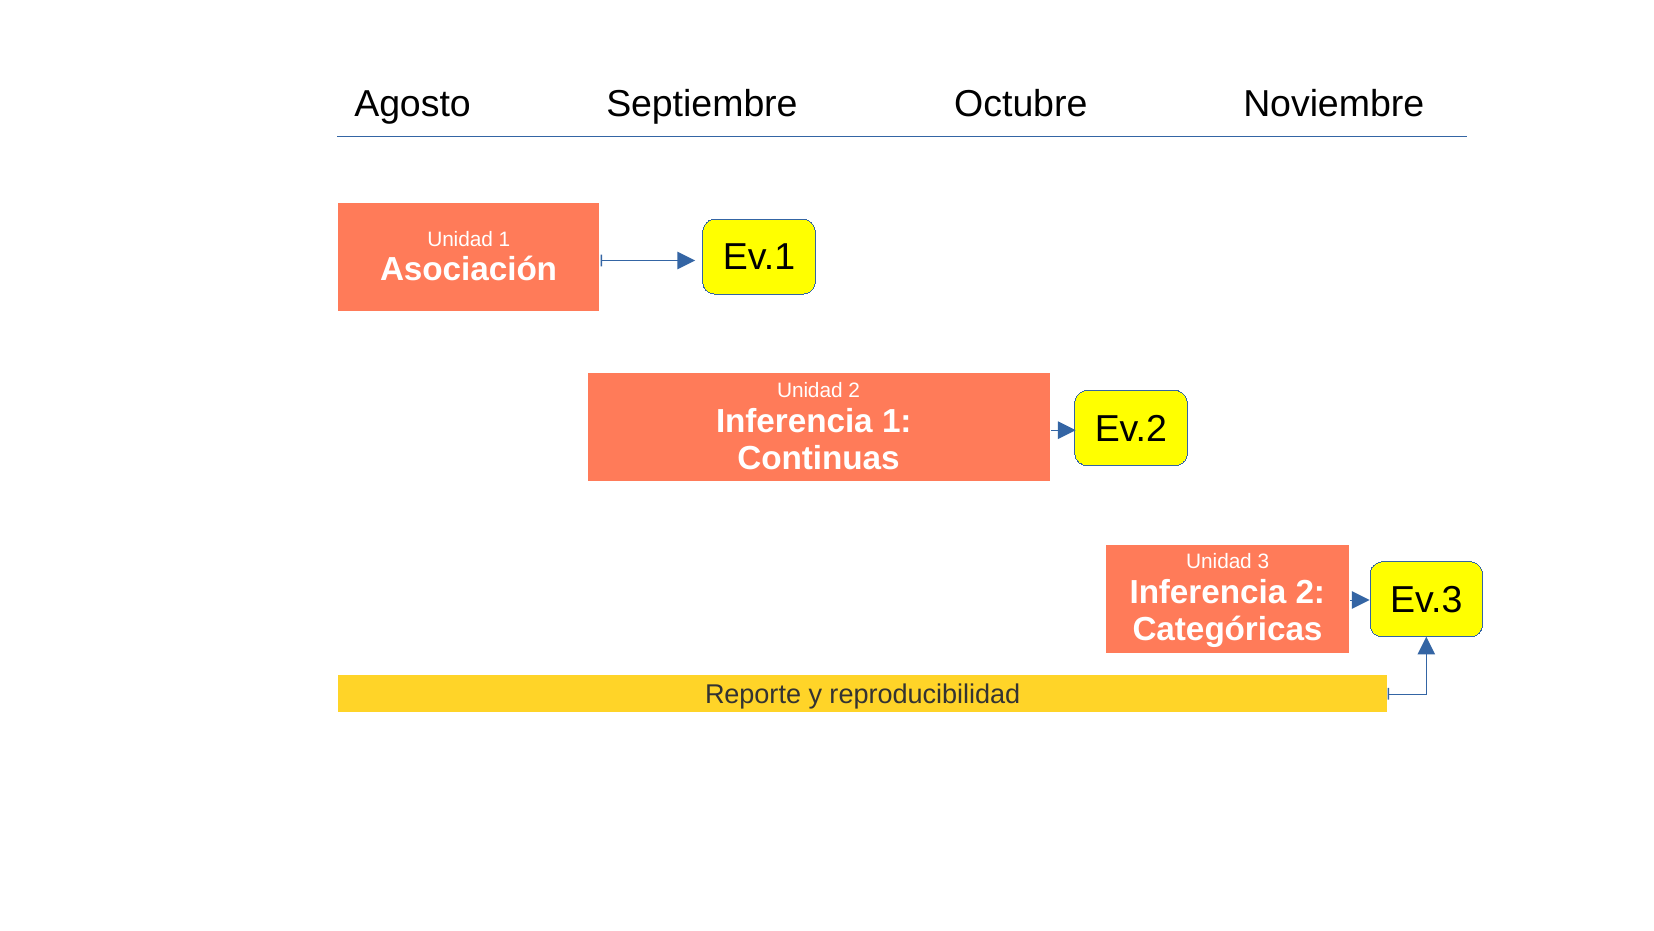

Agosto
Septiembre
Octubre
Noviembre
Unidad 1
Asociación
Ev.1
Unidad 2
Inferencia 1:
Continuas
Ev.2
Unidad 3
Inferencia 2: Categóricas
Ev.3
Reporte y reproducibilidad